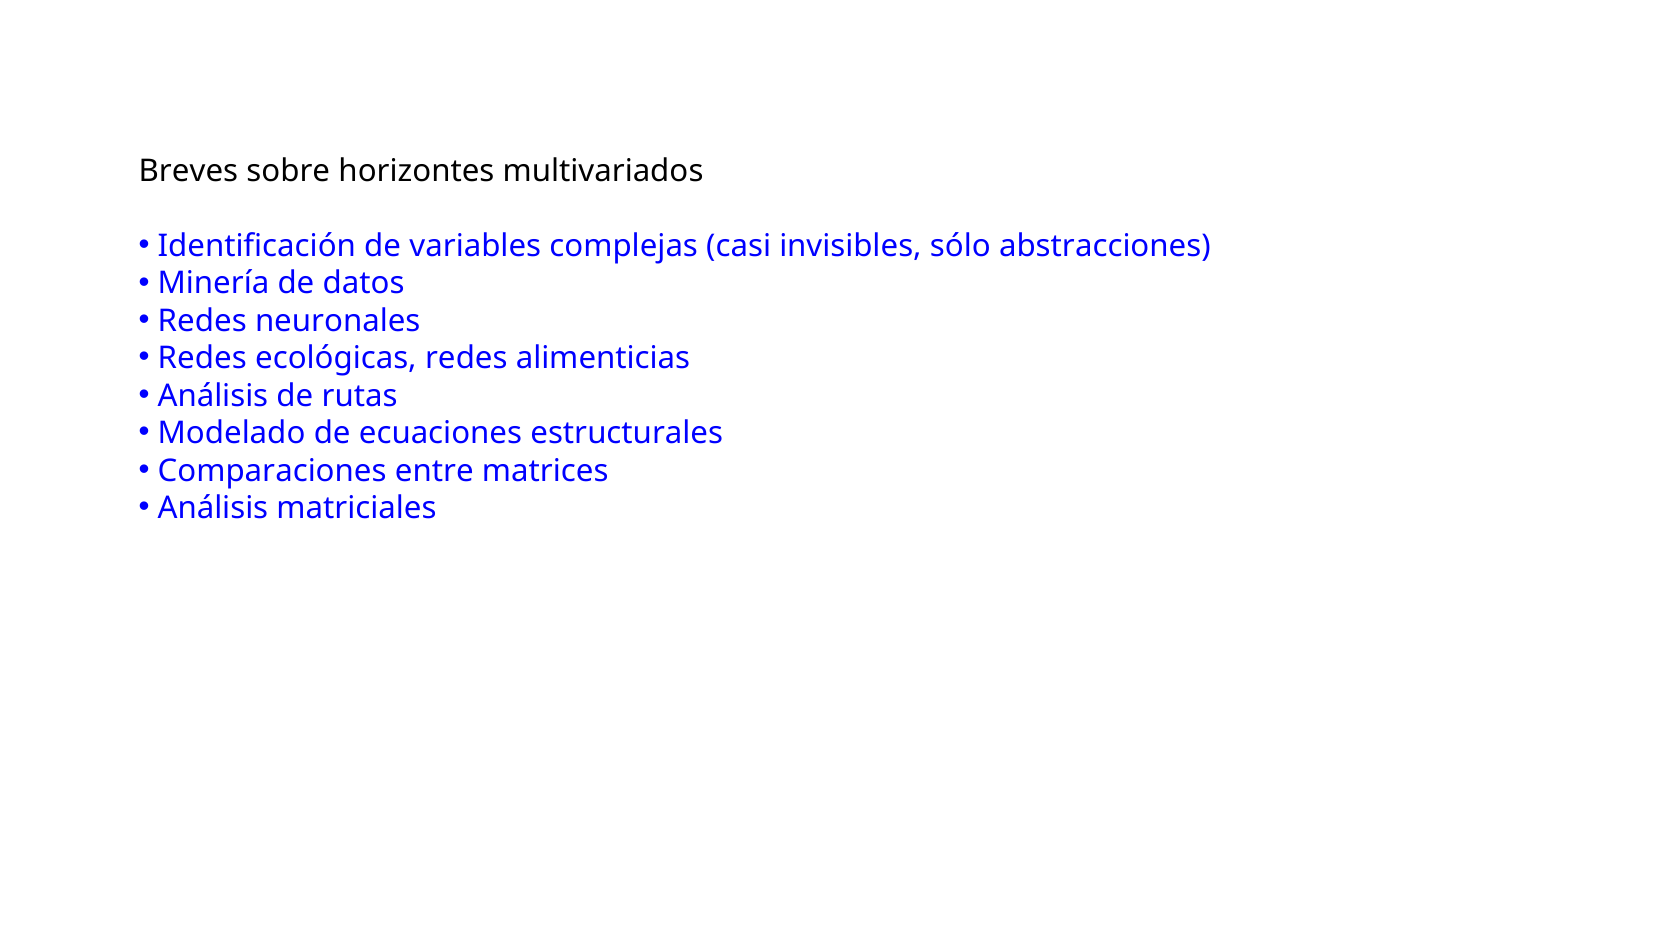

Breves sobre horizontes multivariados
 Identificación de variables complejas (casi invisibles, sólo abstracciones)
 Minería de datos
 Redes neuronales
 Redes ecológicas, redes alimenticias
 Análisis de rutas
 Modelado de ecuaciones estructurales
 Comparaciones entre matrices
 Análisis matriciales